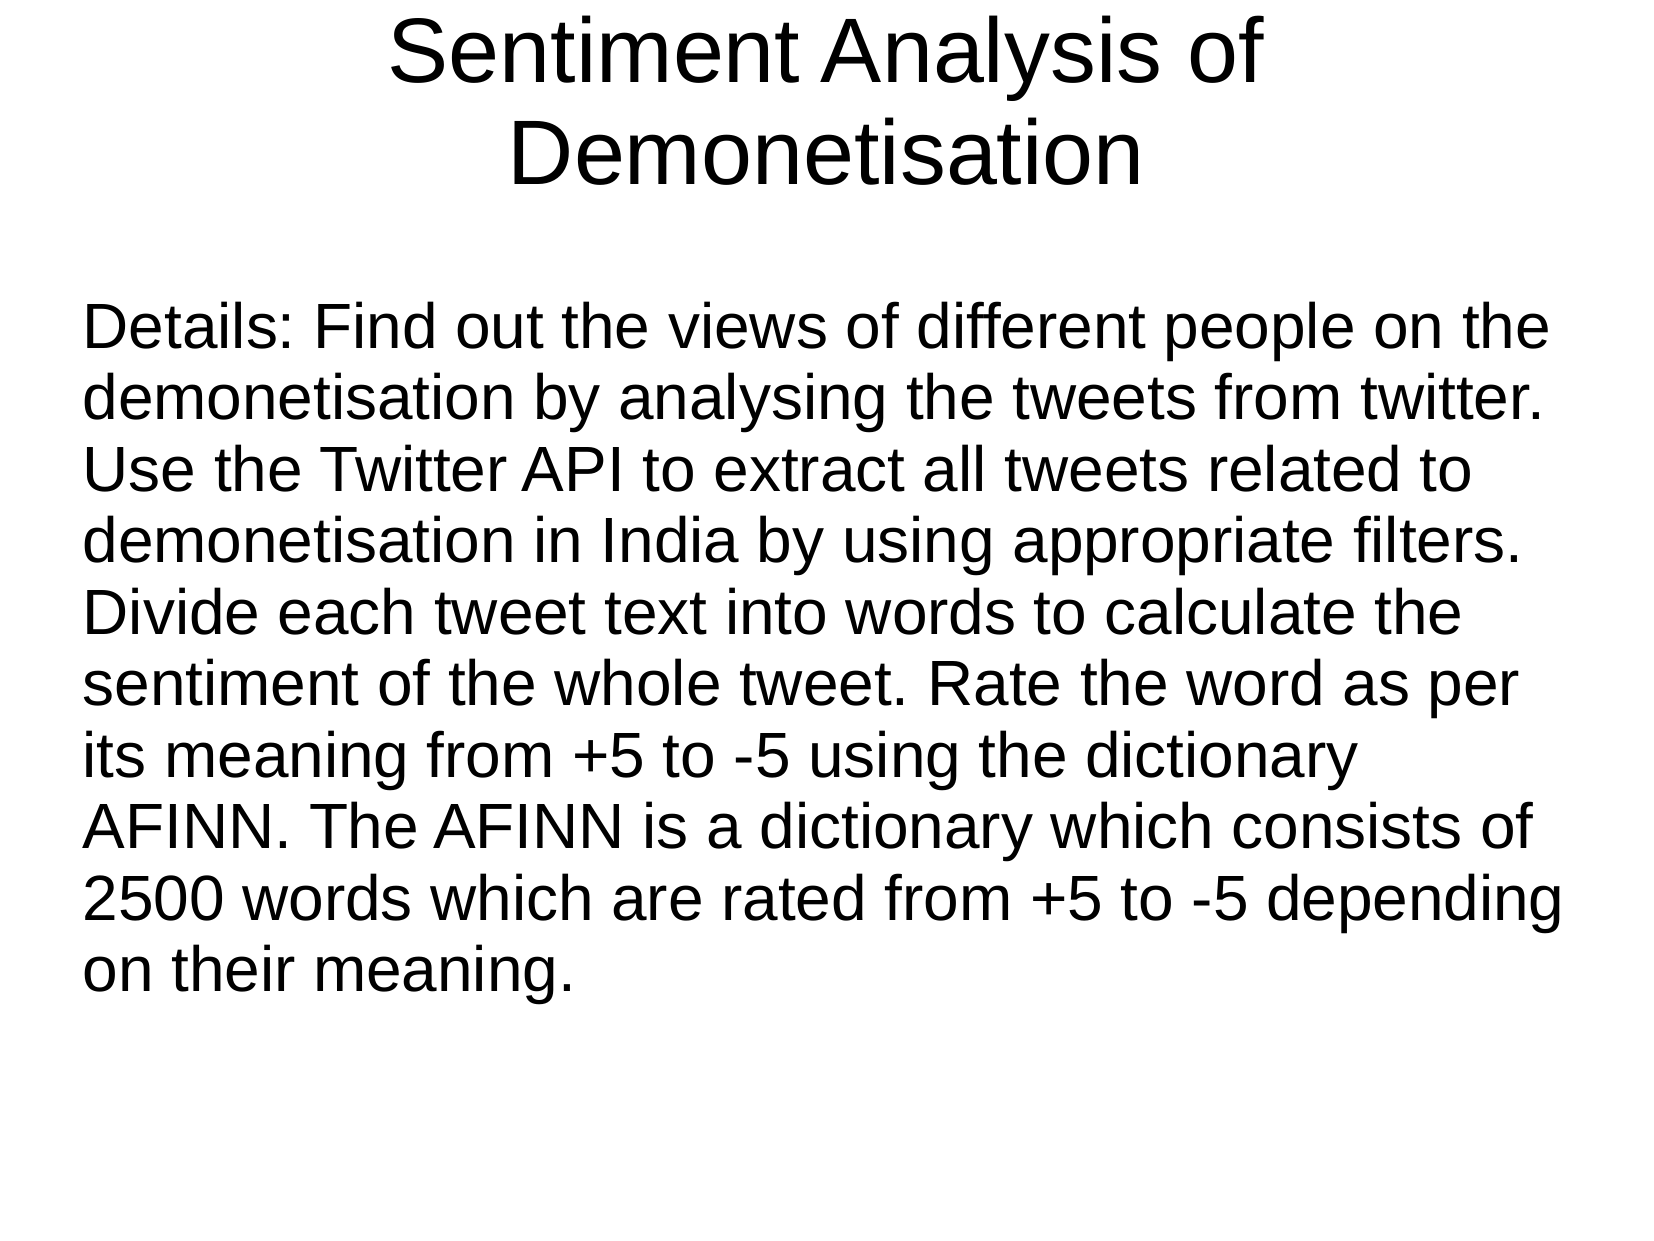

# Sentiment Analysis of Demonetisation
Details: Find out the views of different people on the demonetisation by analysing the tweets from twitter. Use the Twitter API to extract all tweets related to demonetisation in India by using appropriate filters. Divide each tweet text into words to calculate the sentiment of the whole tweet. Rate the word as per its meaning from +5 to -5 using the dictionary AFINN. The AFINN is a dictionary which consists of 2500 words which are rated from +5 to -5 depending on their meaning.